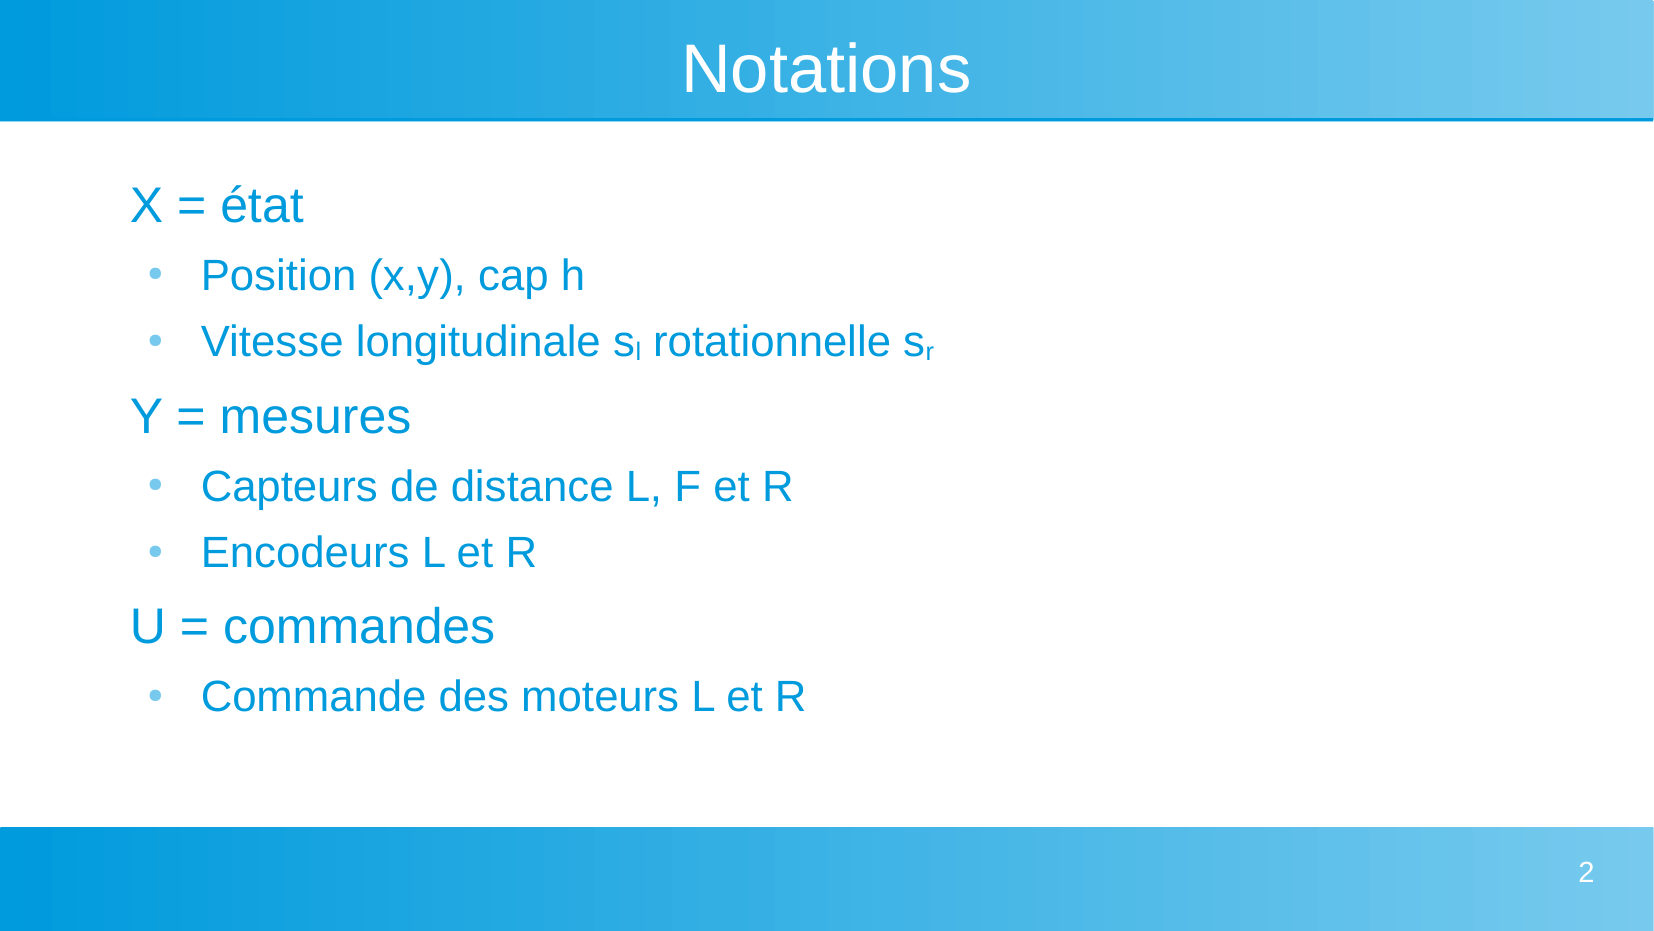

# Notations
X = état
Position (x,y), cap h
Vitesse longitudinale sl rotationnelle sr
Y = mesures
Capteurs de distance L, F et R
Encodeurs L et R
U = commandes
Commande des moteurs L et R
2